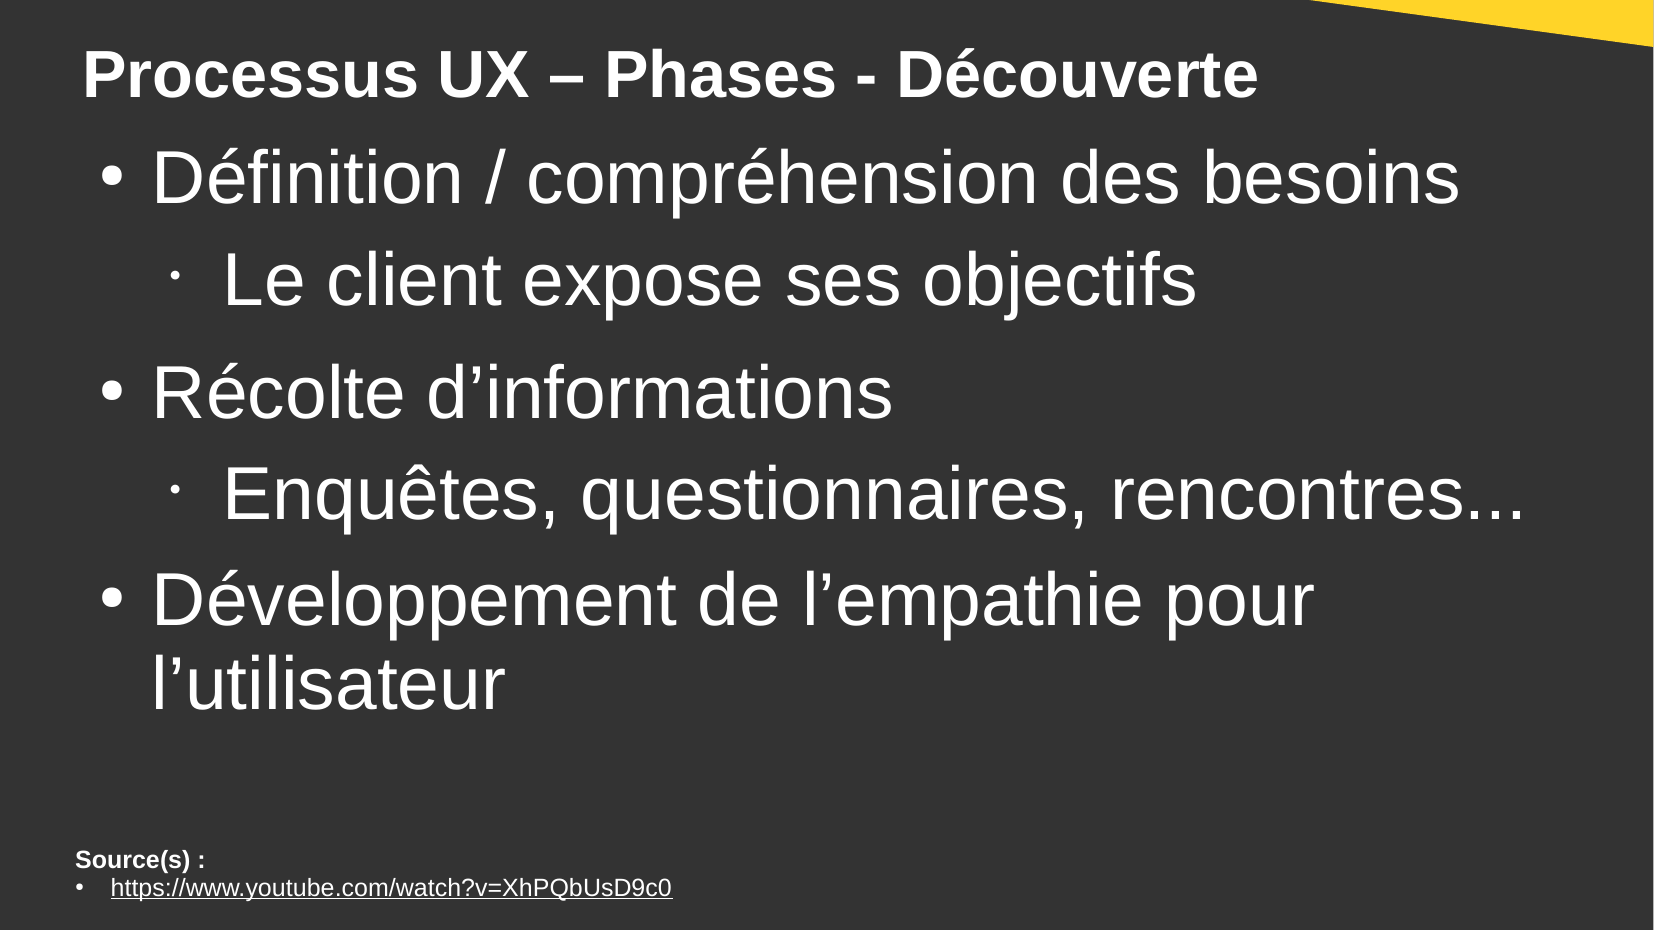

# Processus UX – Phases - Découverte
Définition / compréhension des besoins
Le client expose ses objectifs
Récolte d’informations
Enquêtes, questionnaires, rencontres...
Développement de l’empathie pour l’utilisateur
Source(s) :
https://www.youtube.com/watch?v=XhPQbUsD9c0